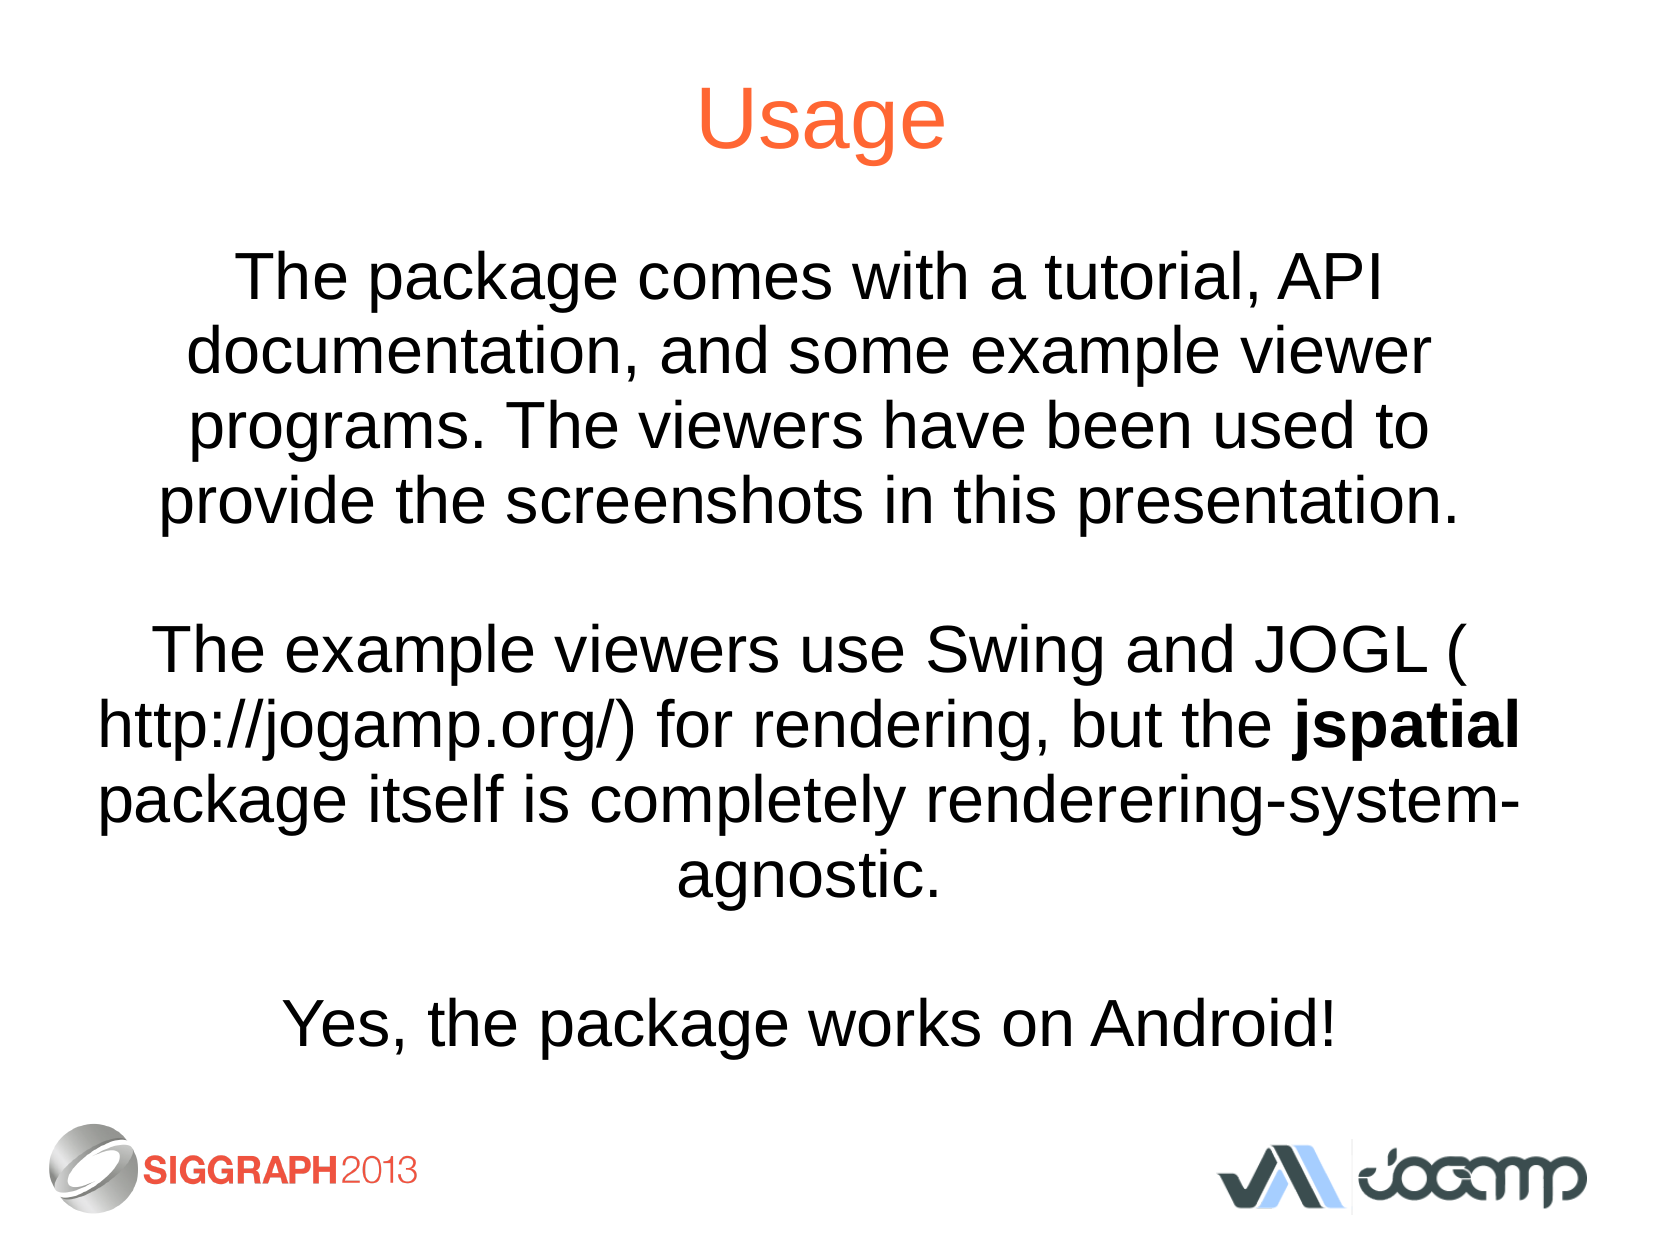

# Usage
The package comes with a tutorial, API documentation, and some example viewer programs. The viewers have been used to provide the screenshots in this presentation.
The example viewers use Swing and JOGL (http://jogamp.org/) for rendering, but the jspatial package itself is completely renderering-system-agnostic.
Yes, the package works on Android!